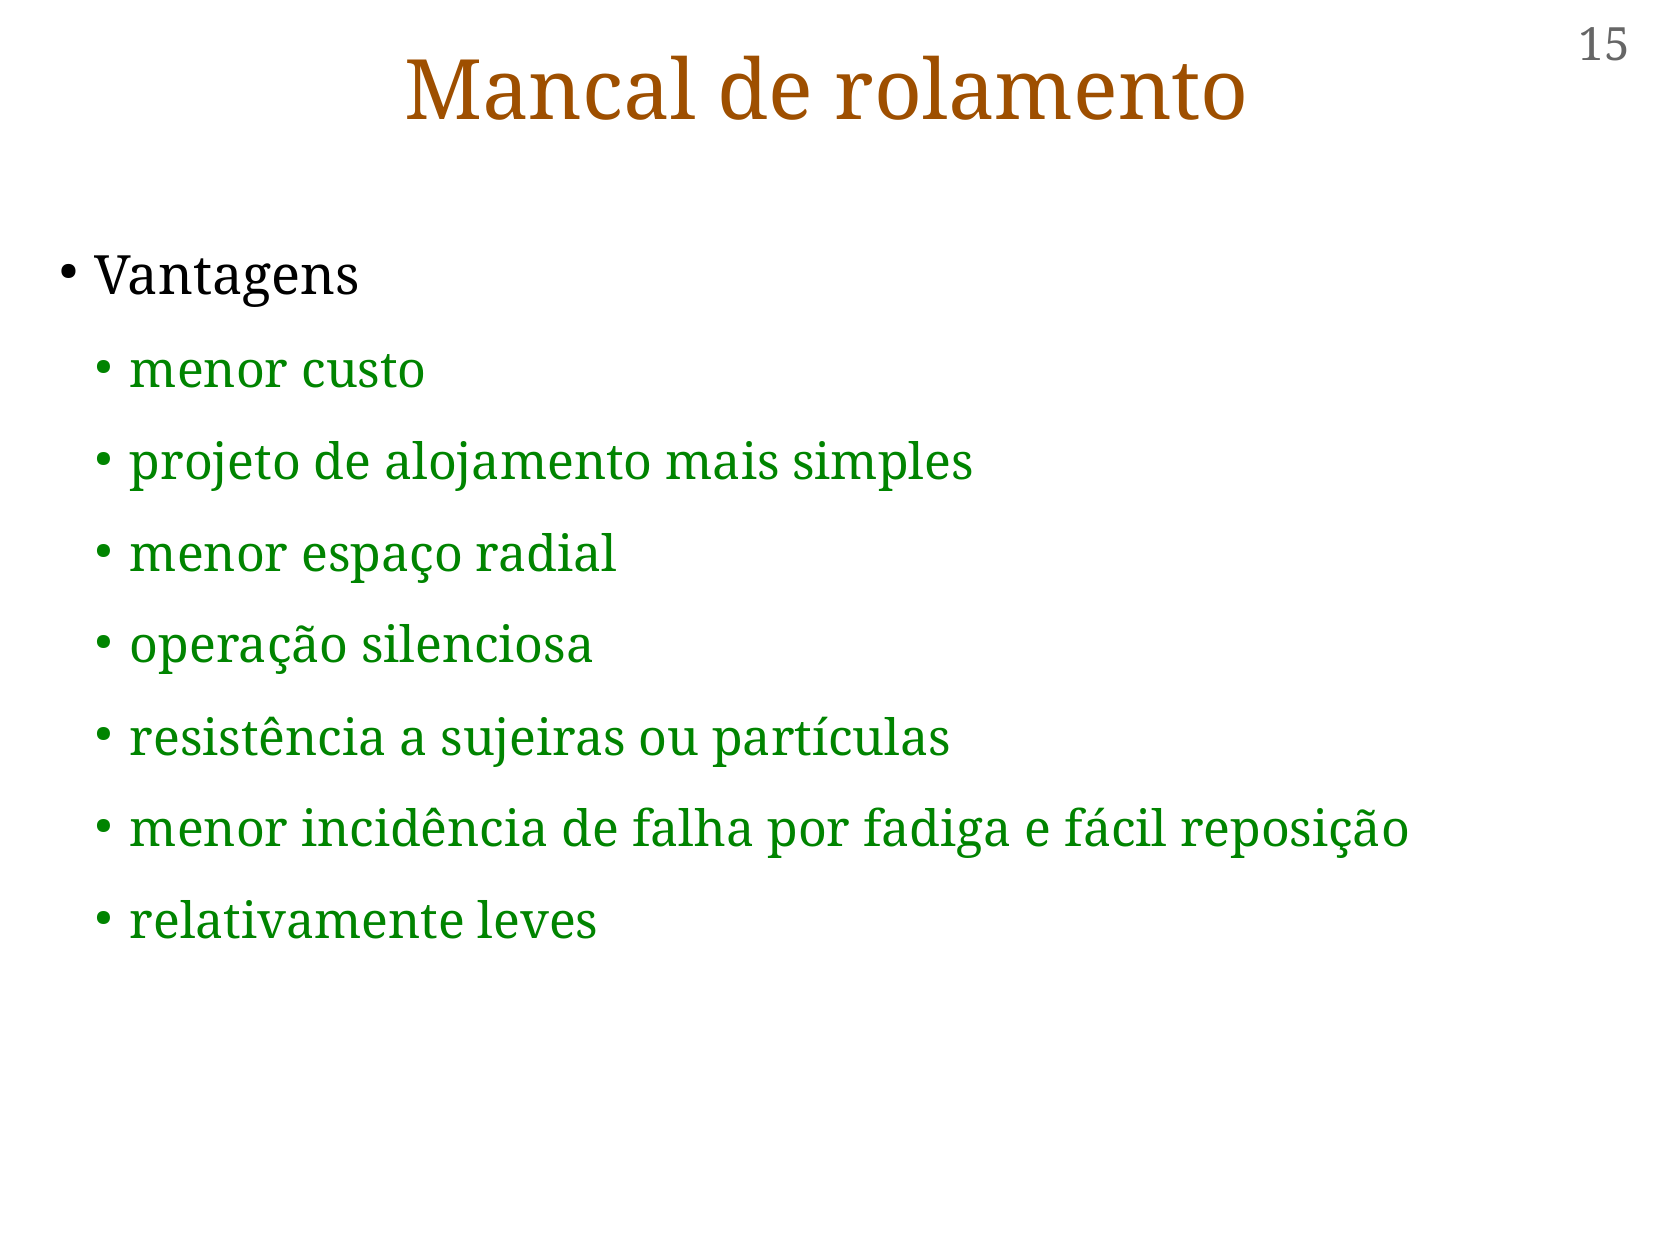

15
# Mancal de rolamento
Vantagens
menor custo
projeto de alojamento mais simples
menor espaço radial
operação silenciosa
resistência a sujeiras ou partículas
menor incidência de falha por fadiga e fácil reposição
relativamente leves